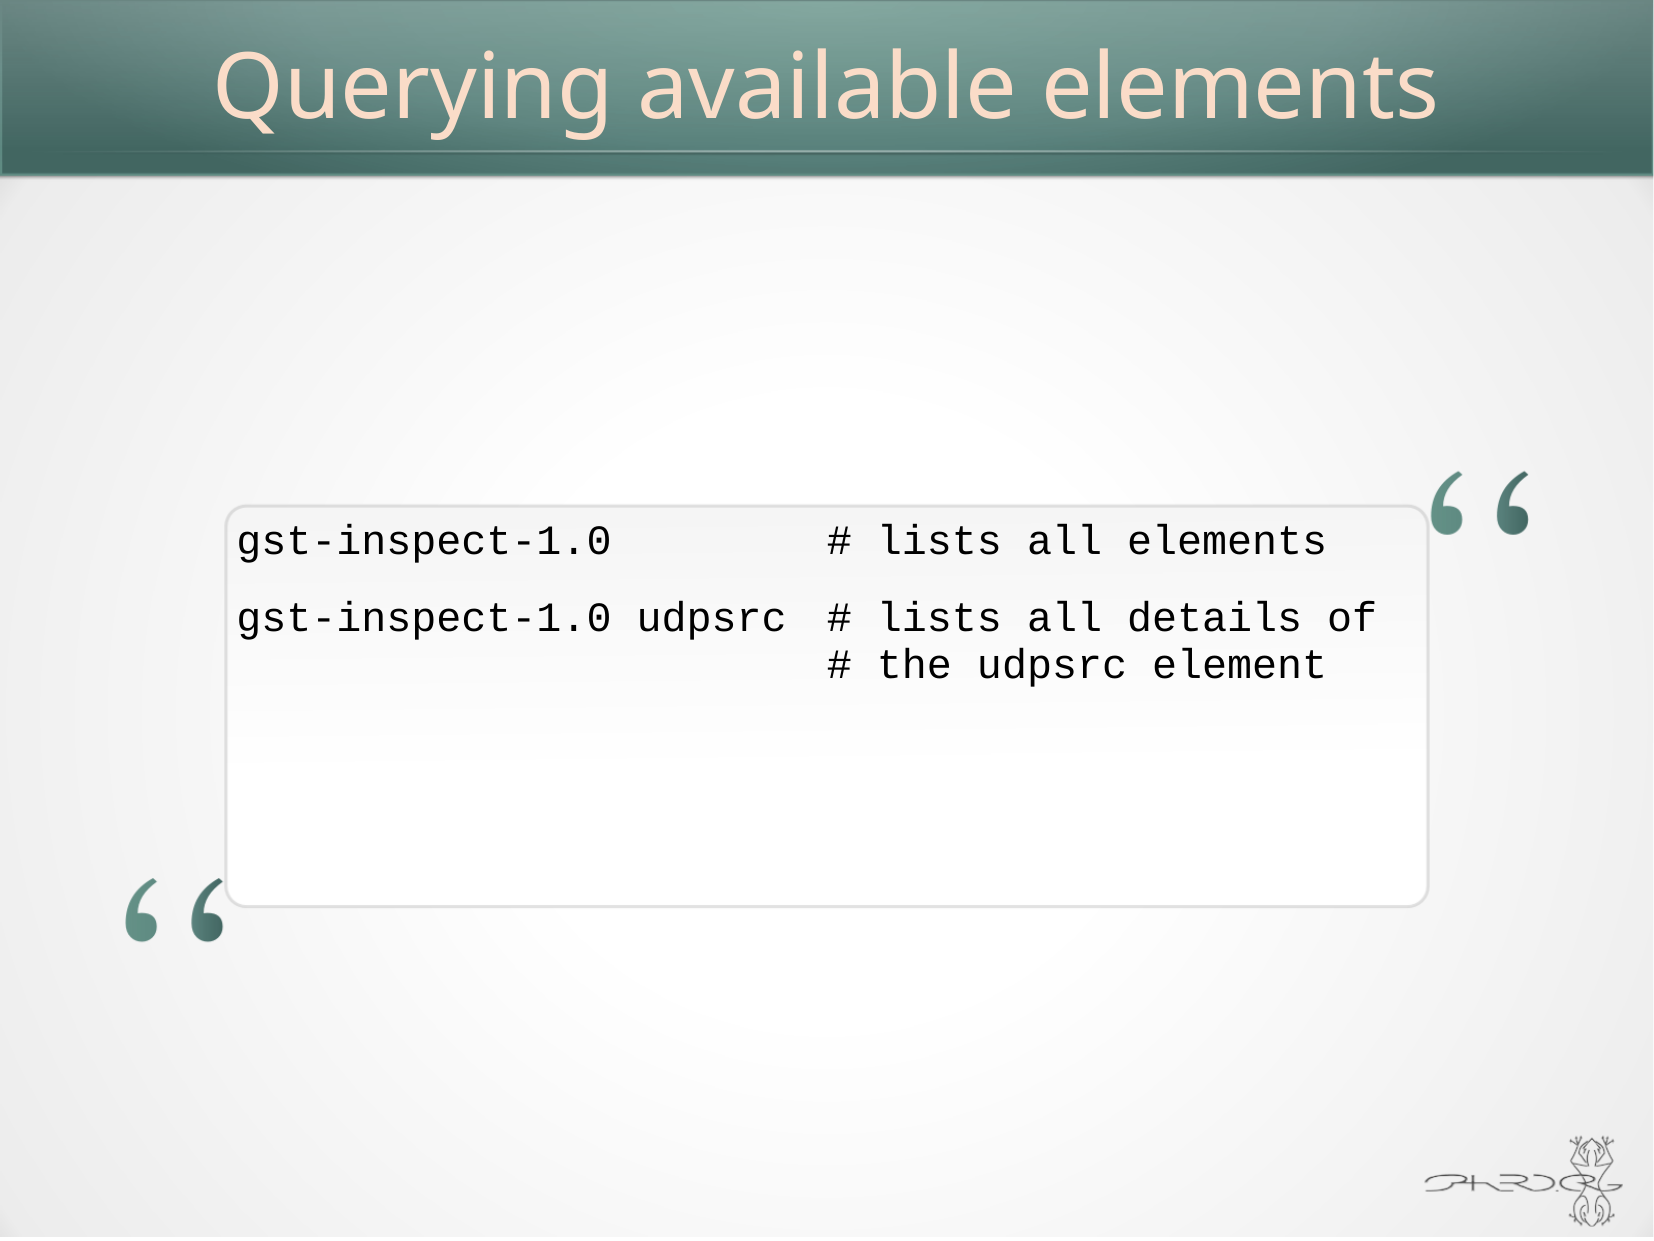

# Querying available elements
gst-inspect-1.0			# lists all elements
gst-inspect-1.0 udpsrc 	# lists all details of
								# the udpsrc element